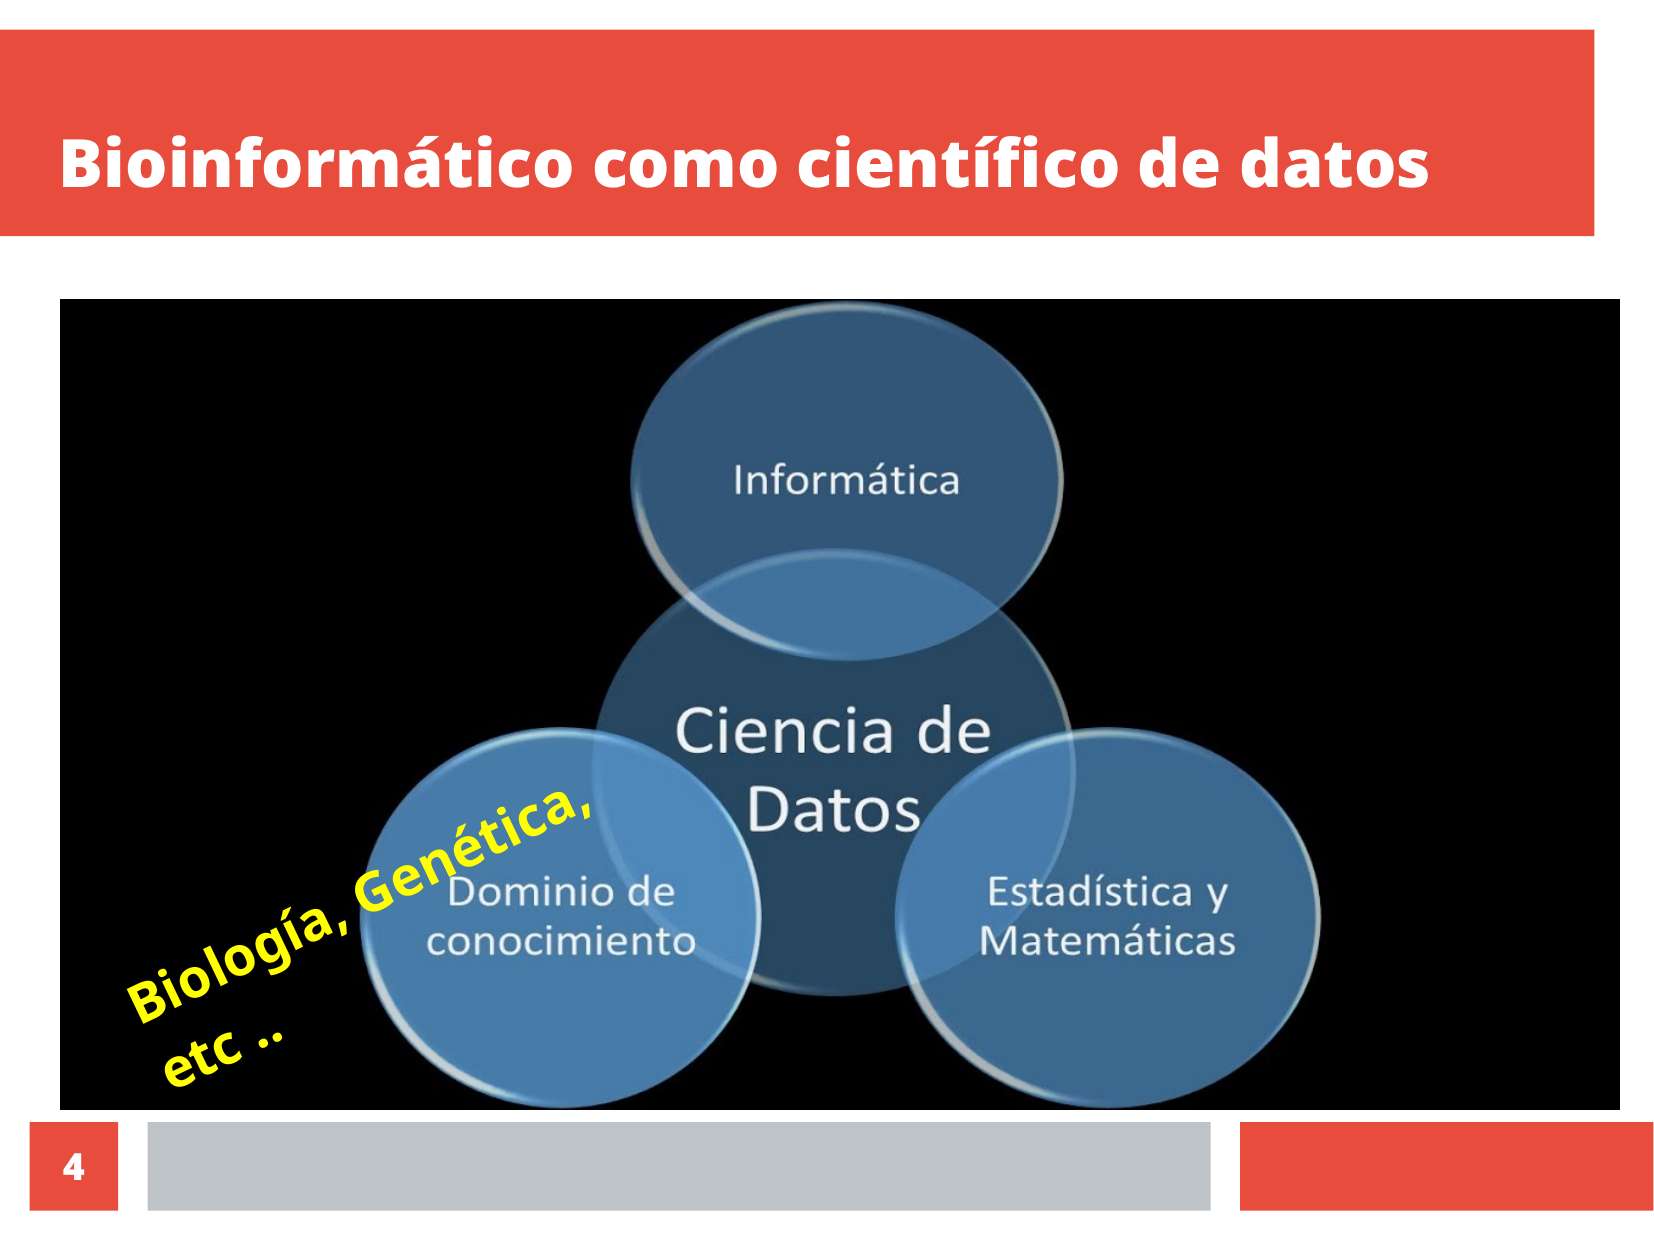

# Bioinformático como científico de datos
Biología, Genética, etc ..
4